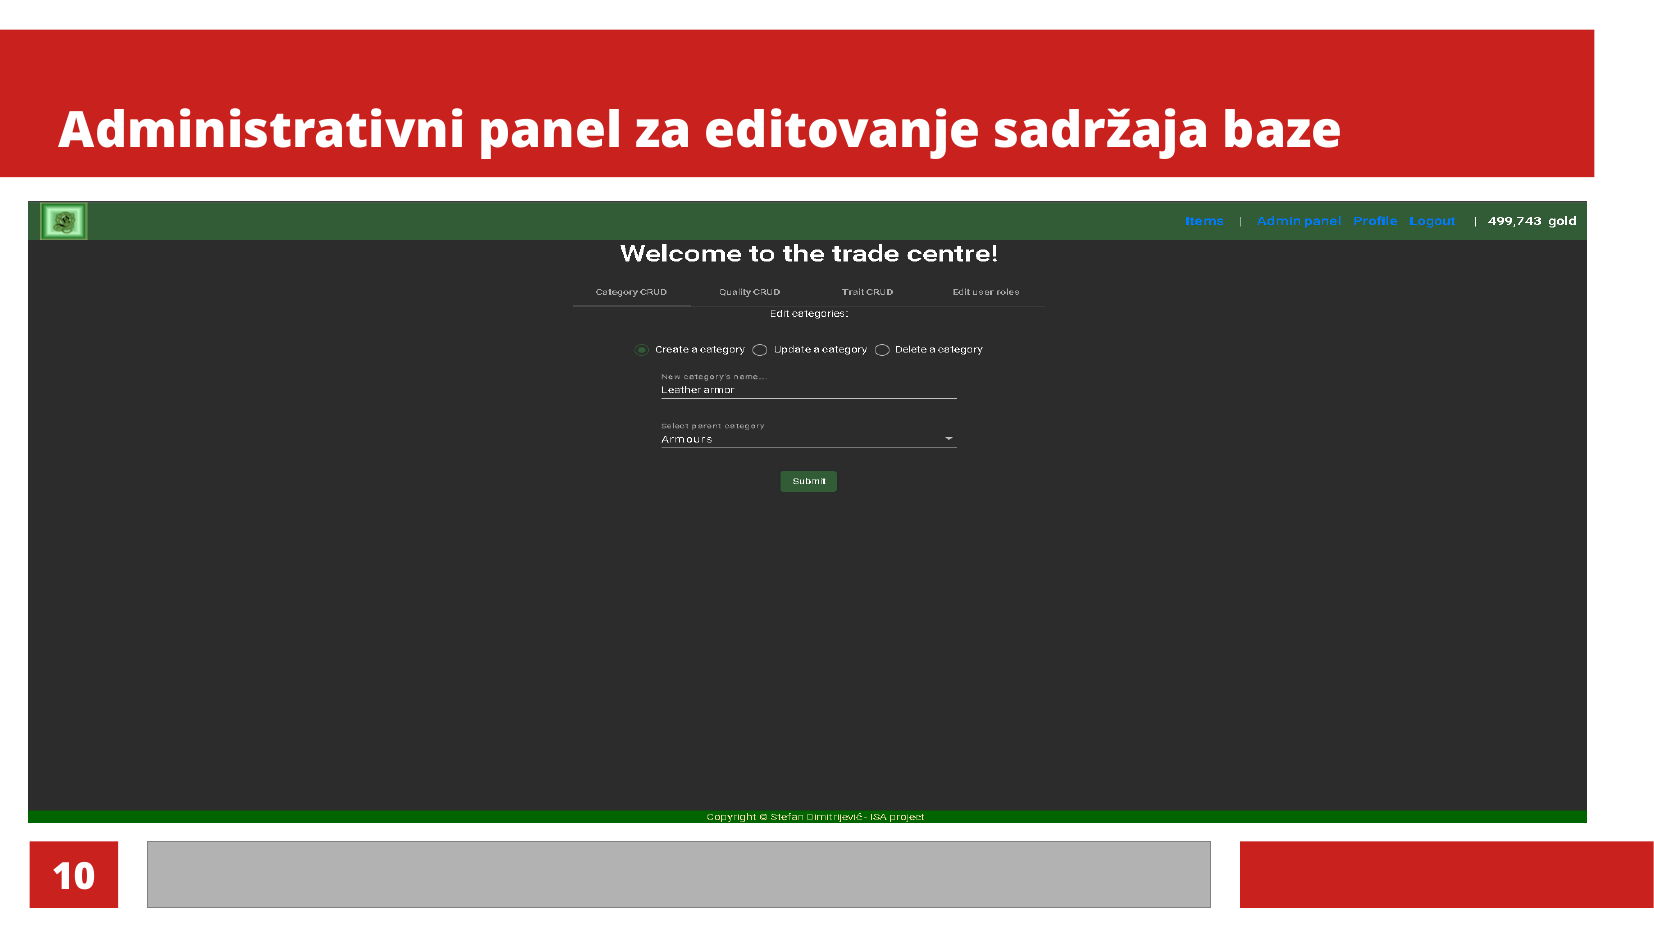

# Administrativni panel za editovanje sadržaja baze
10